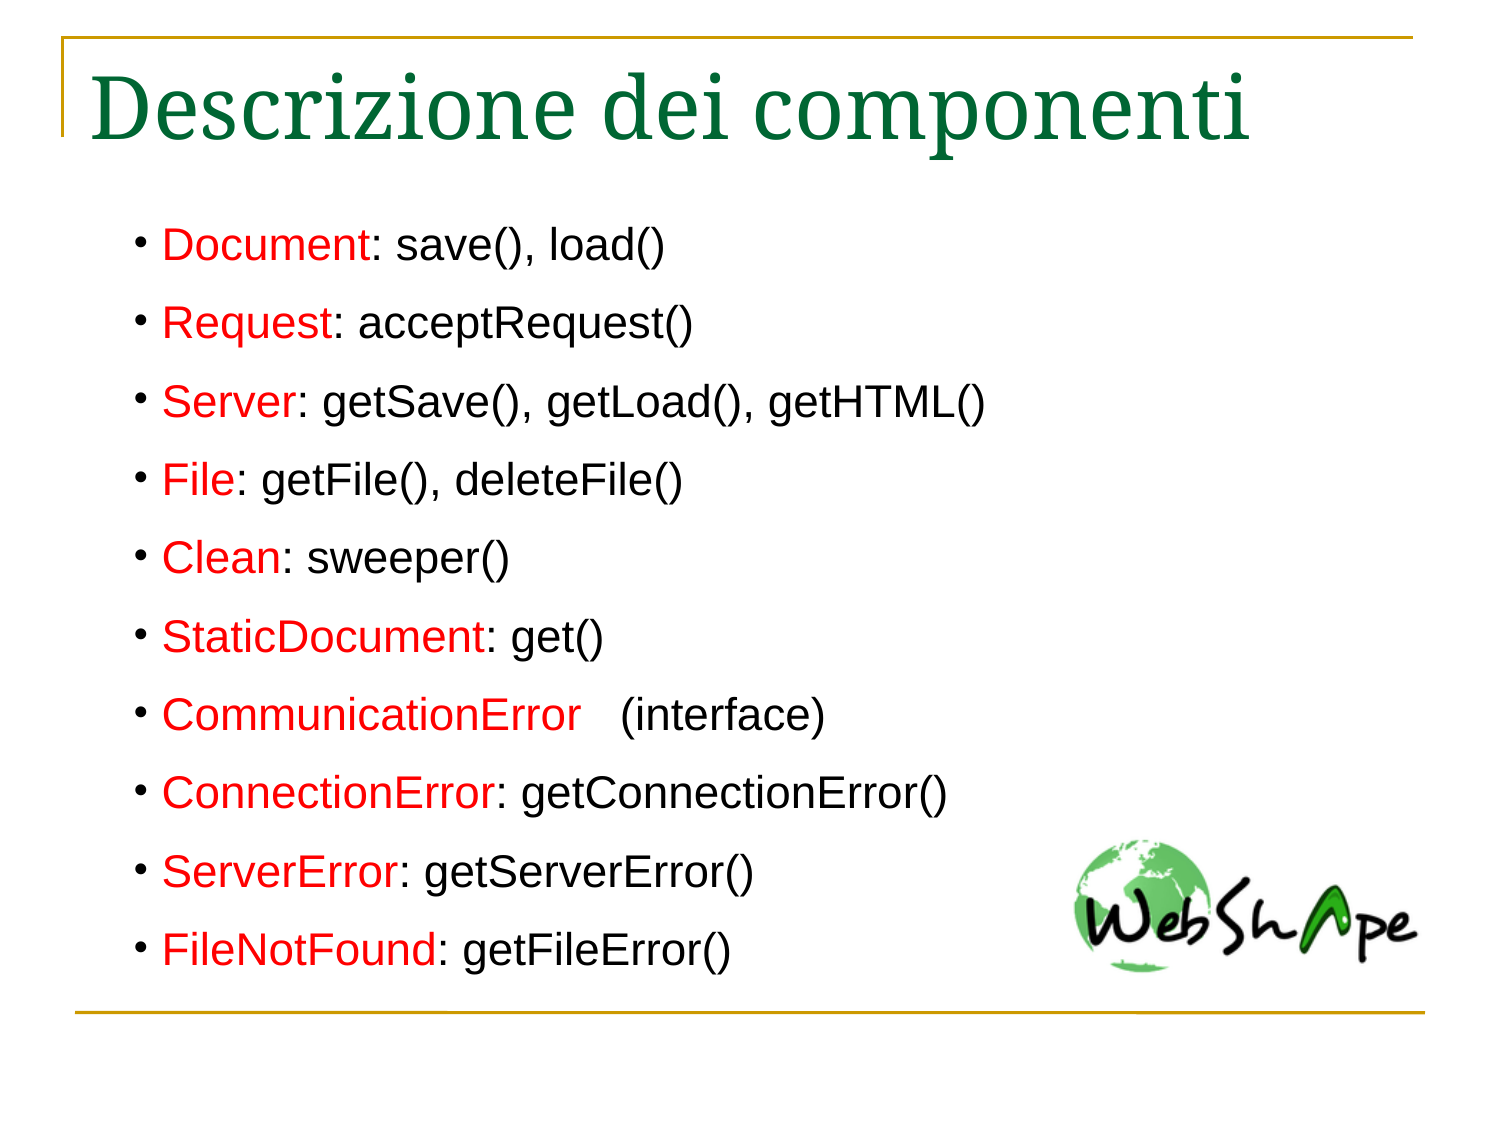

# Descrizione dei componenti
 Document: save(), load()‏
 Request: acceptRequest()‏
 Server: getSave(), getLoad(), getHTML()‏
 File: getFile(), deleteFile()‏
 Clean: sweeper()‏
 StaticDocument: get()‏
 CommunicationError (interface)‏
 ConnectionError: getConnectionError()‏
 ServerError: getServerError()‏
 FileNotFound: getFileError()‏